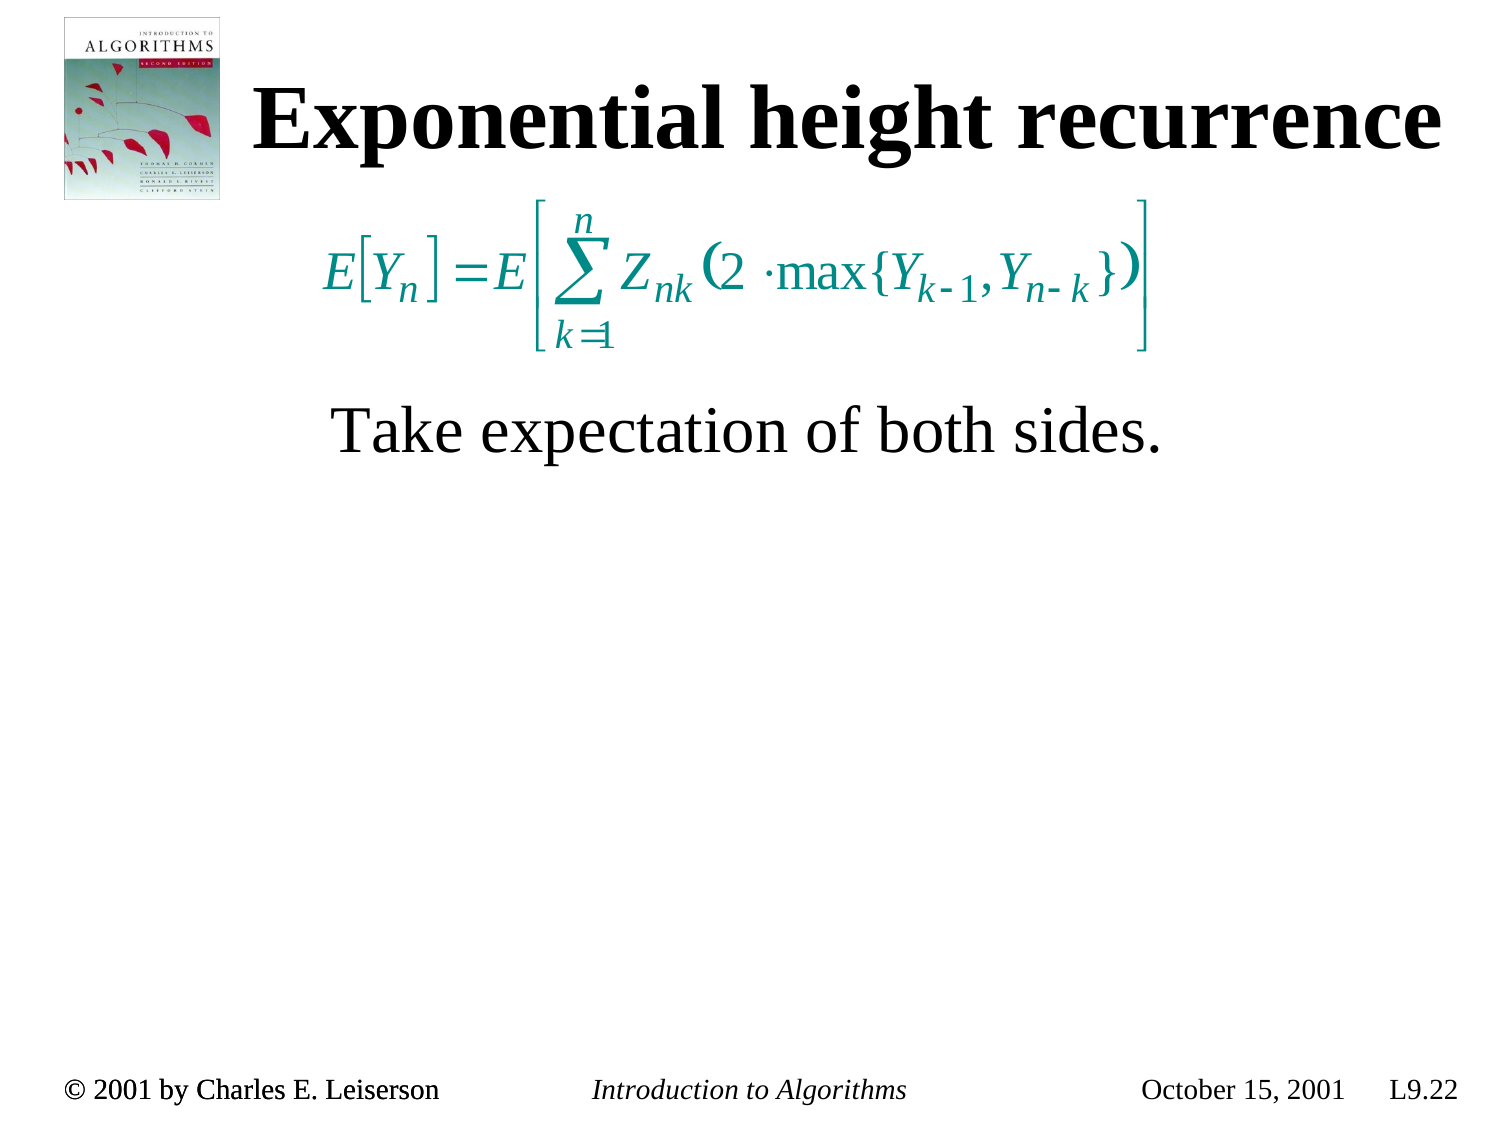

Exponential height recurrence
Take expectation of both sides.
Introduction to Algorithms
October 15, 2001 L9.